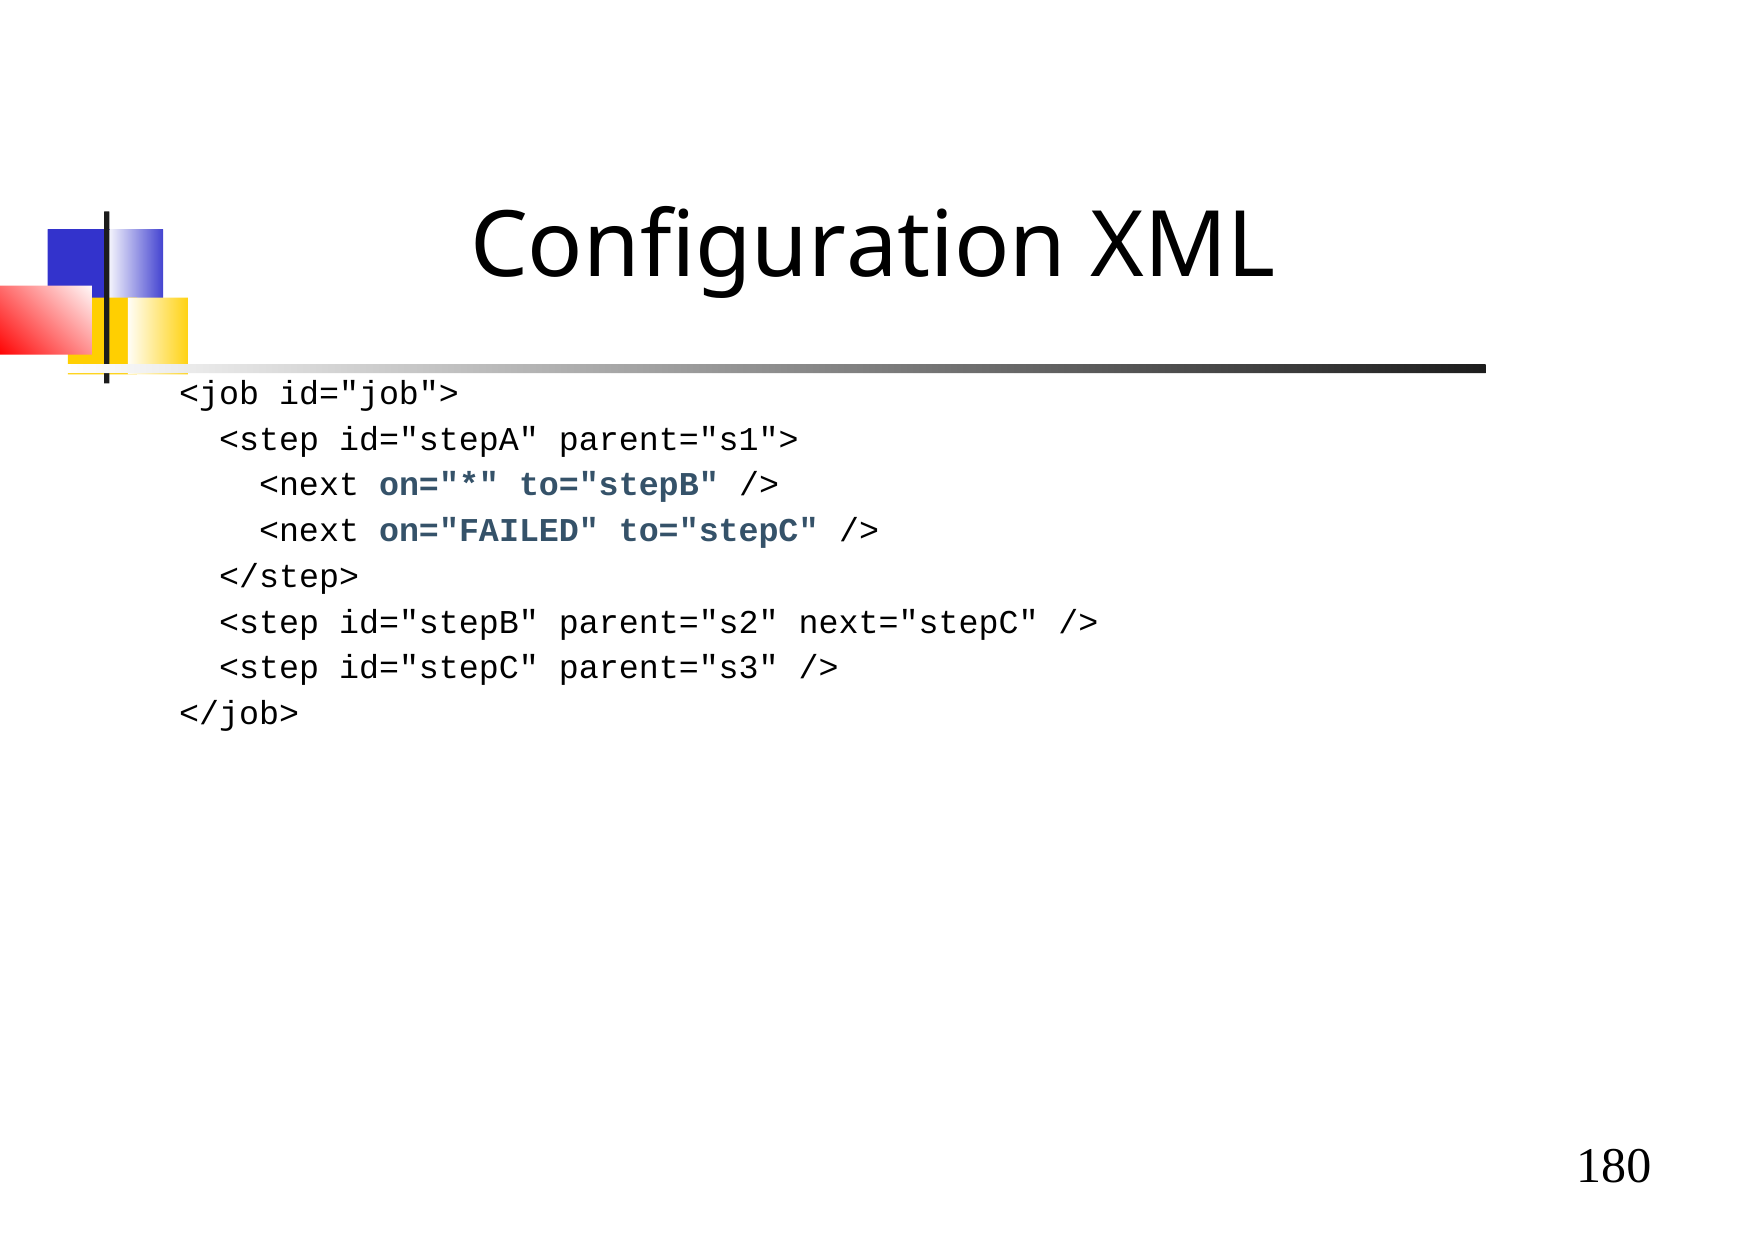

# Configuration XML
<job id="job">
 <step id="stepA" parent="s1">
 <next on="*" to="stepB" />
 <next on="FAILED" to="stepC" />
 </step>
 <step id="stepB" parent="s2" next="stepC" />
 <step id="stepC" parent="s3" />
</job>